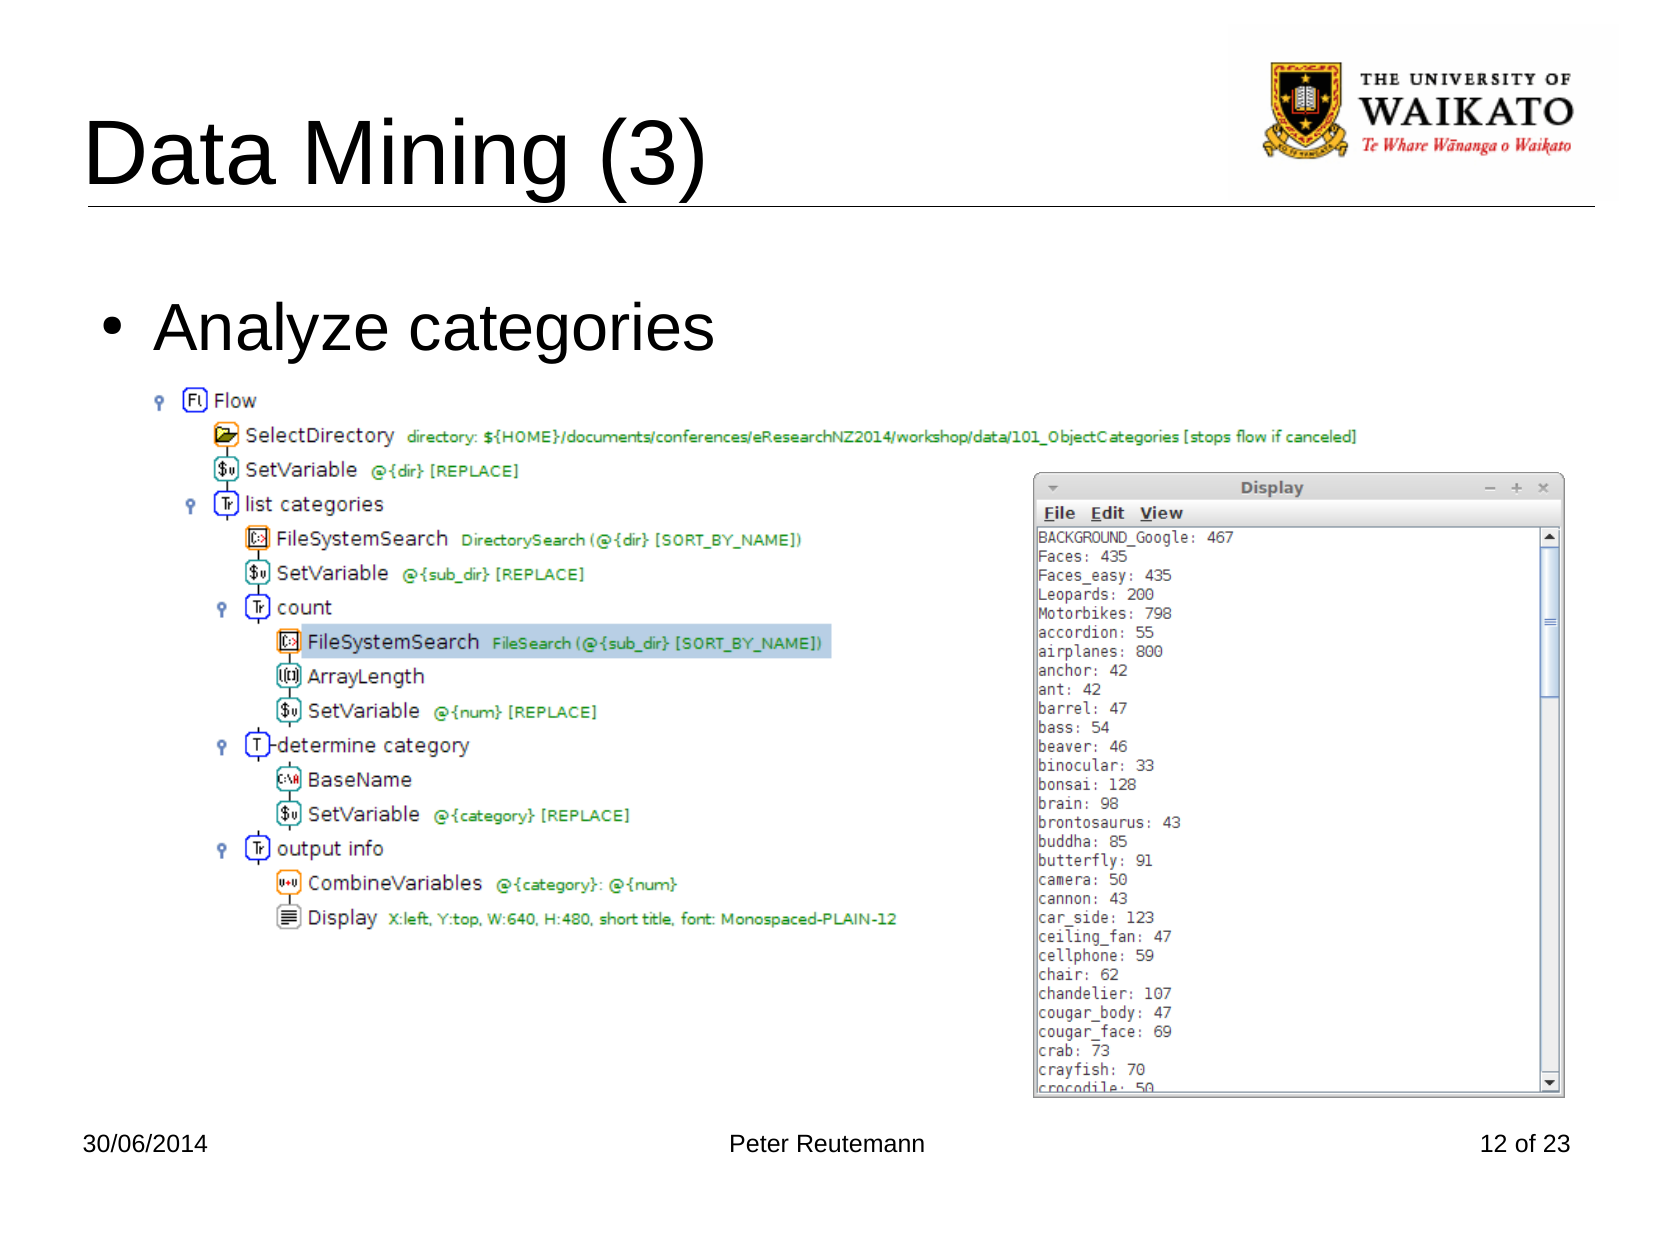

# Data Mining (3)
Analyze categories
30/06/2014
Peter Reutemann
12